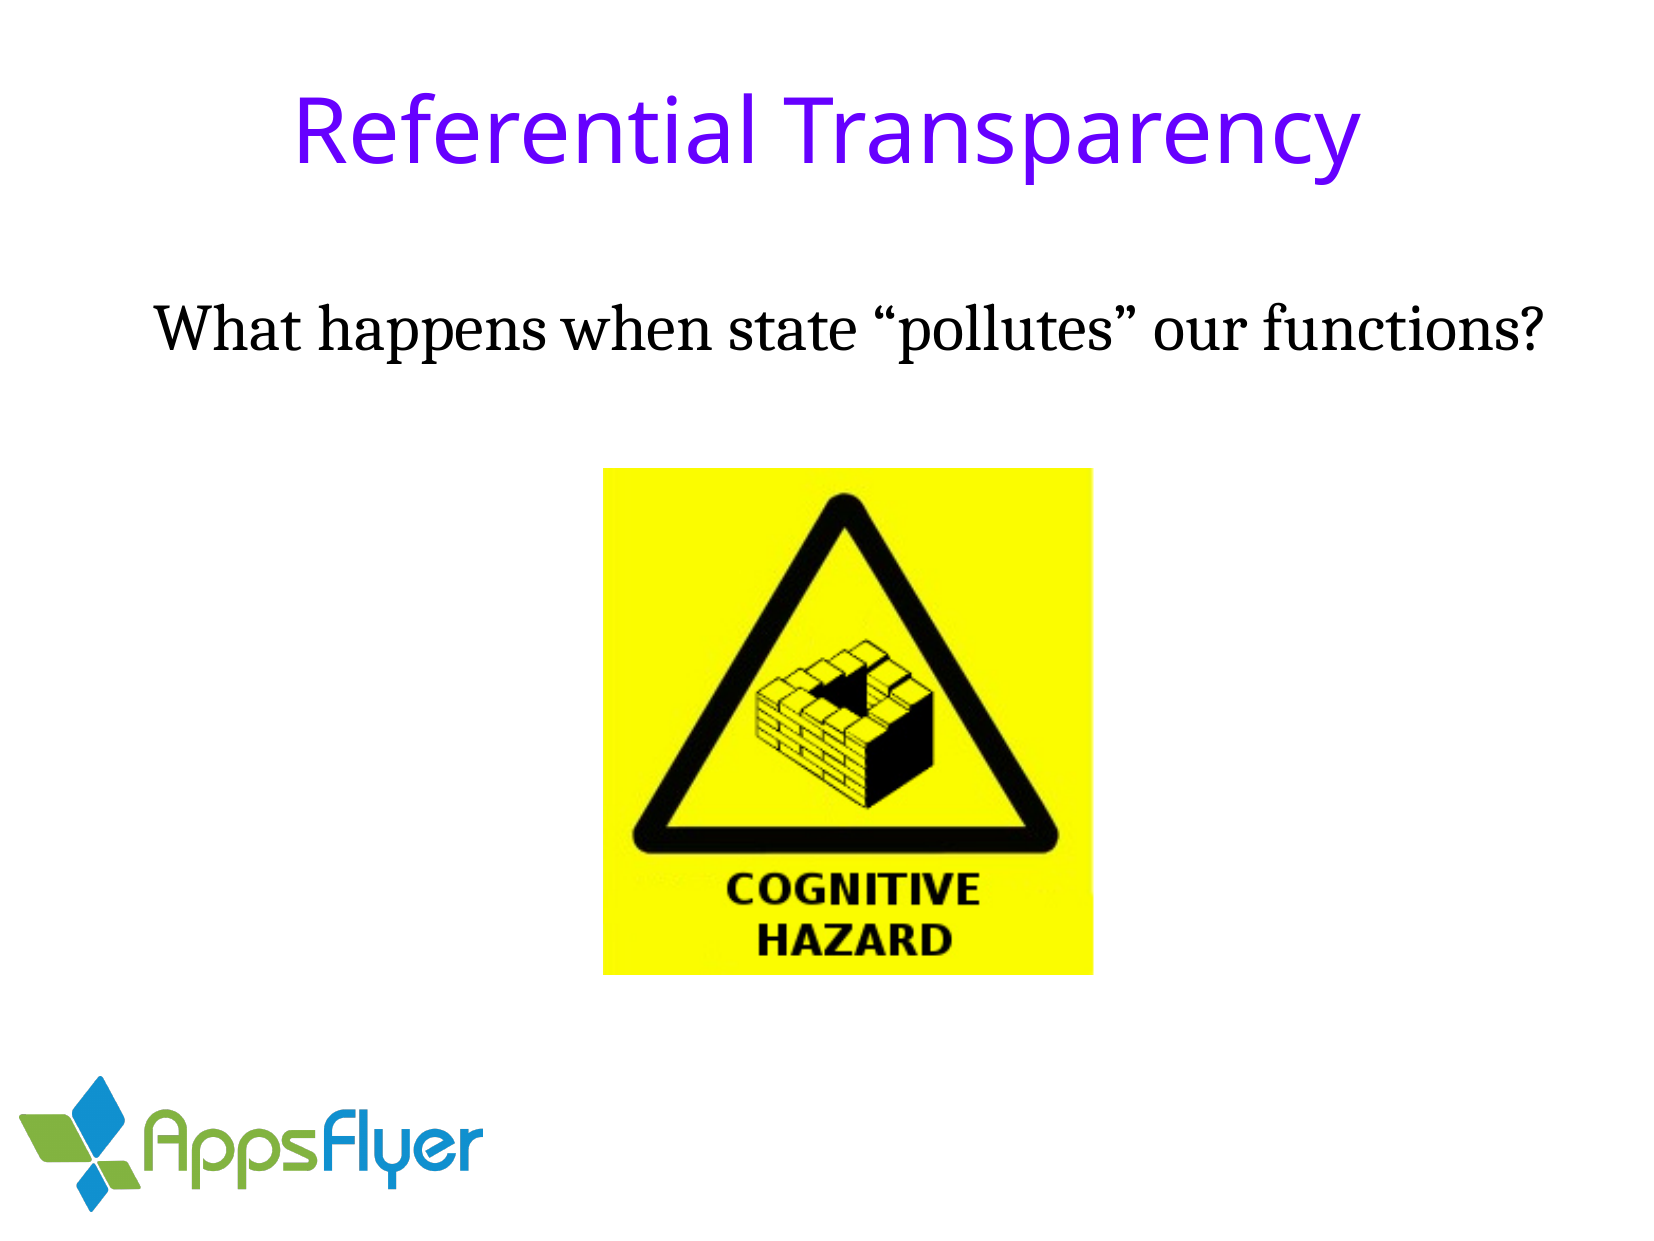

# Referential Transparency
What happens when state “pollutes” our functions?